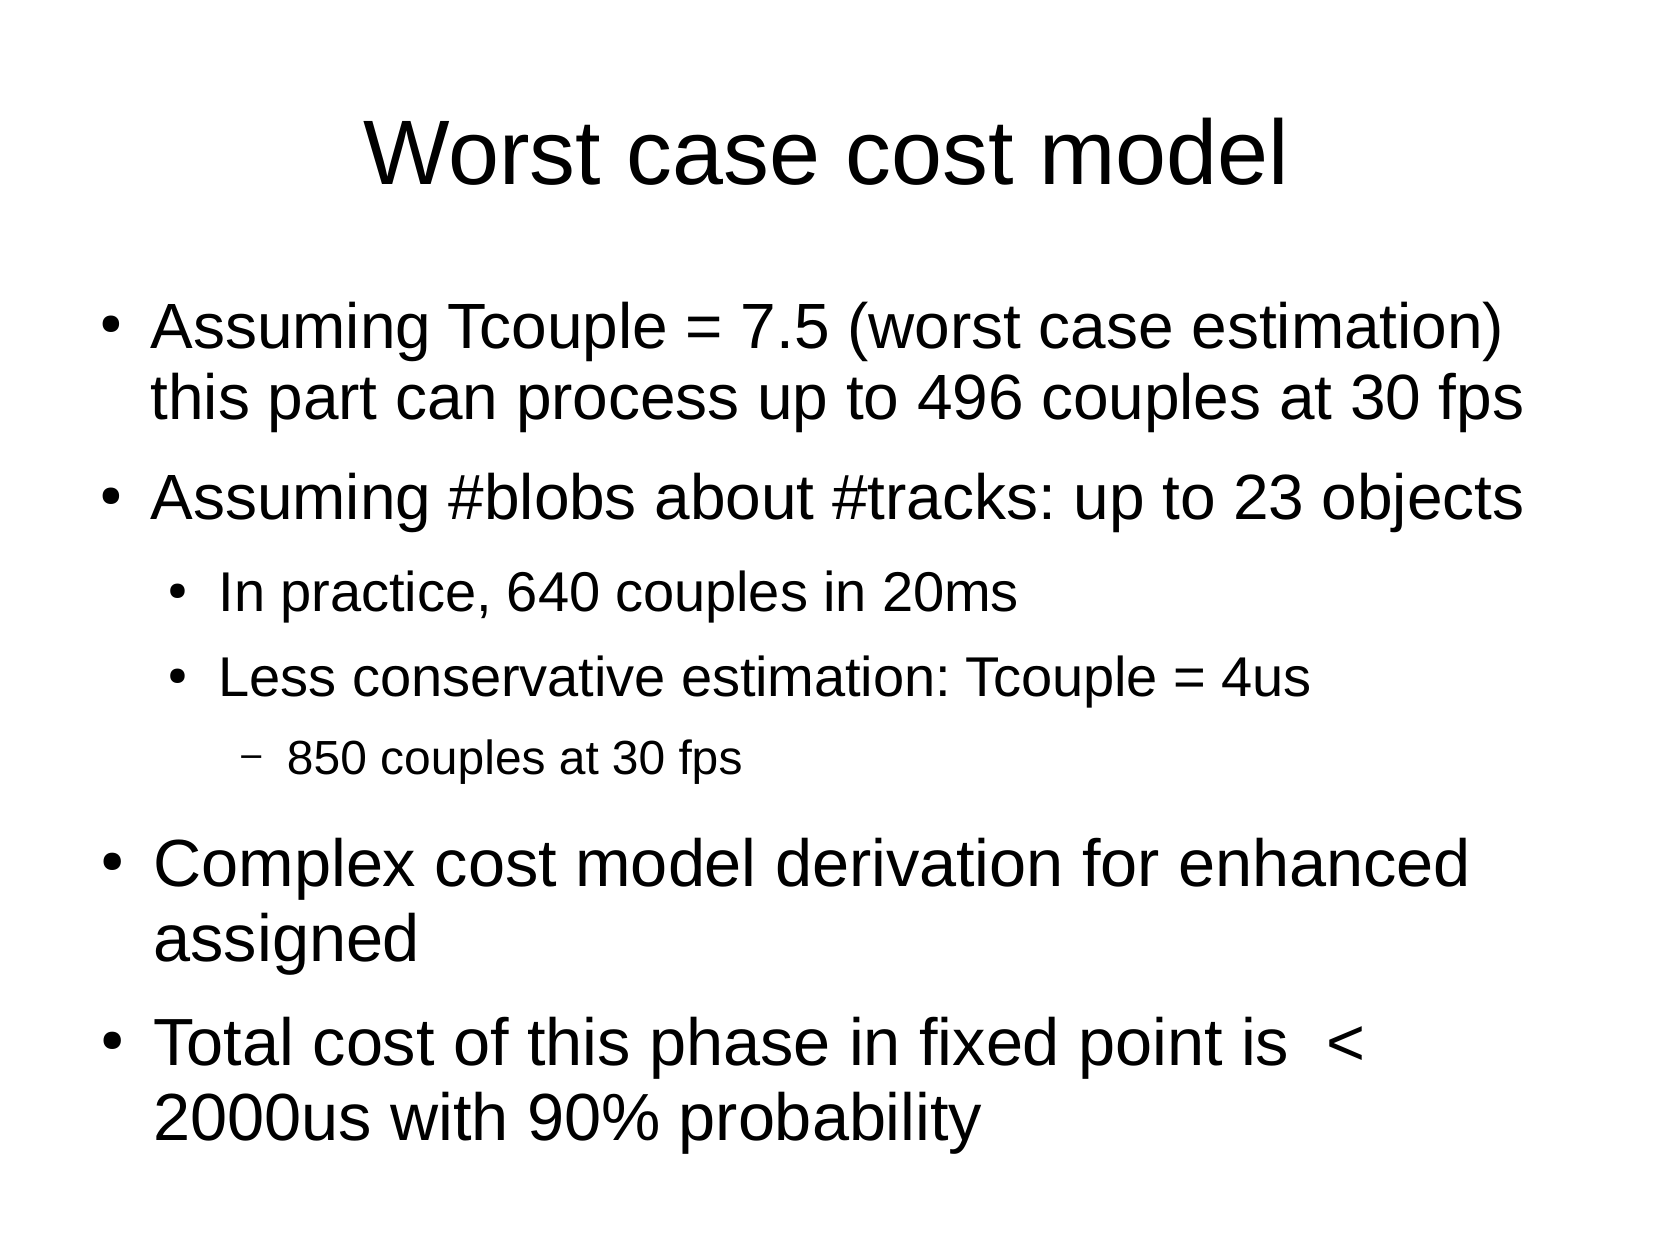

# Worst case cost model
Assuming Tcouple = 7.5 (worst case estimation) this part can process up to 496 couples at 30 fps
Assuming #blobs about #tracks: up to 23 objects
In practice, 640 couples in 20ms
Less conservative estimation: Tcouple = 4us
850 couples at 30 fps
Complex cost model derivation for enhanced assigned
Total cost of this phase in fixed point is < 2000us with 90% probability